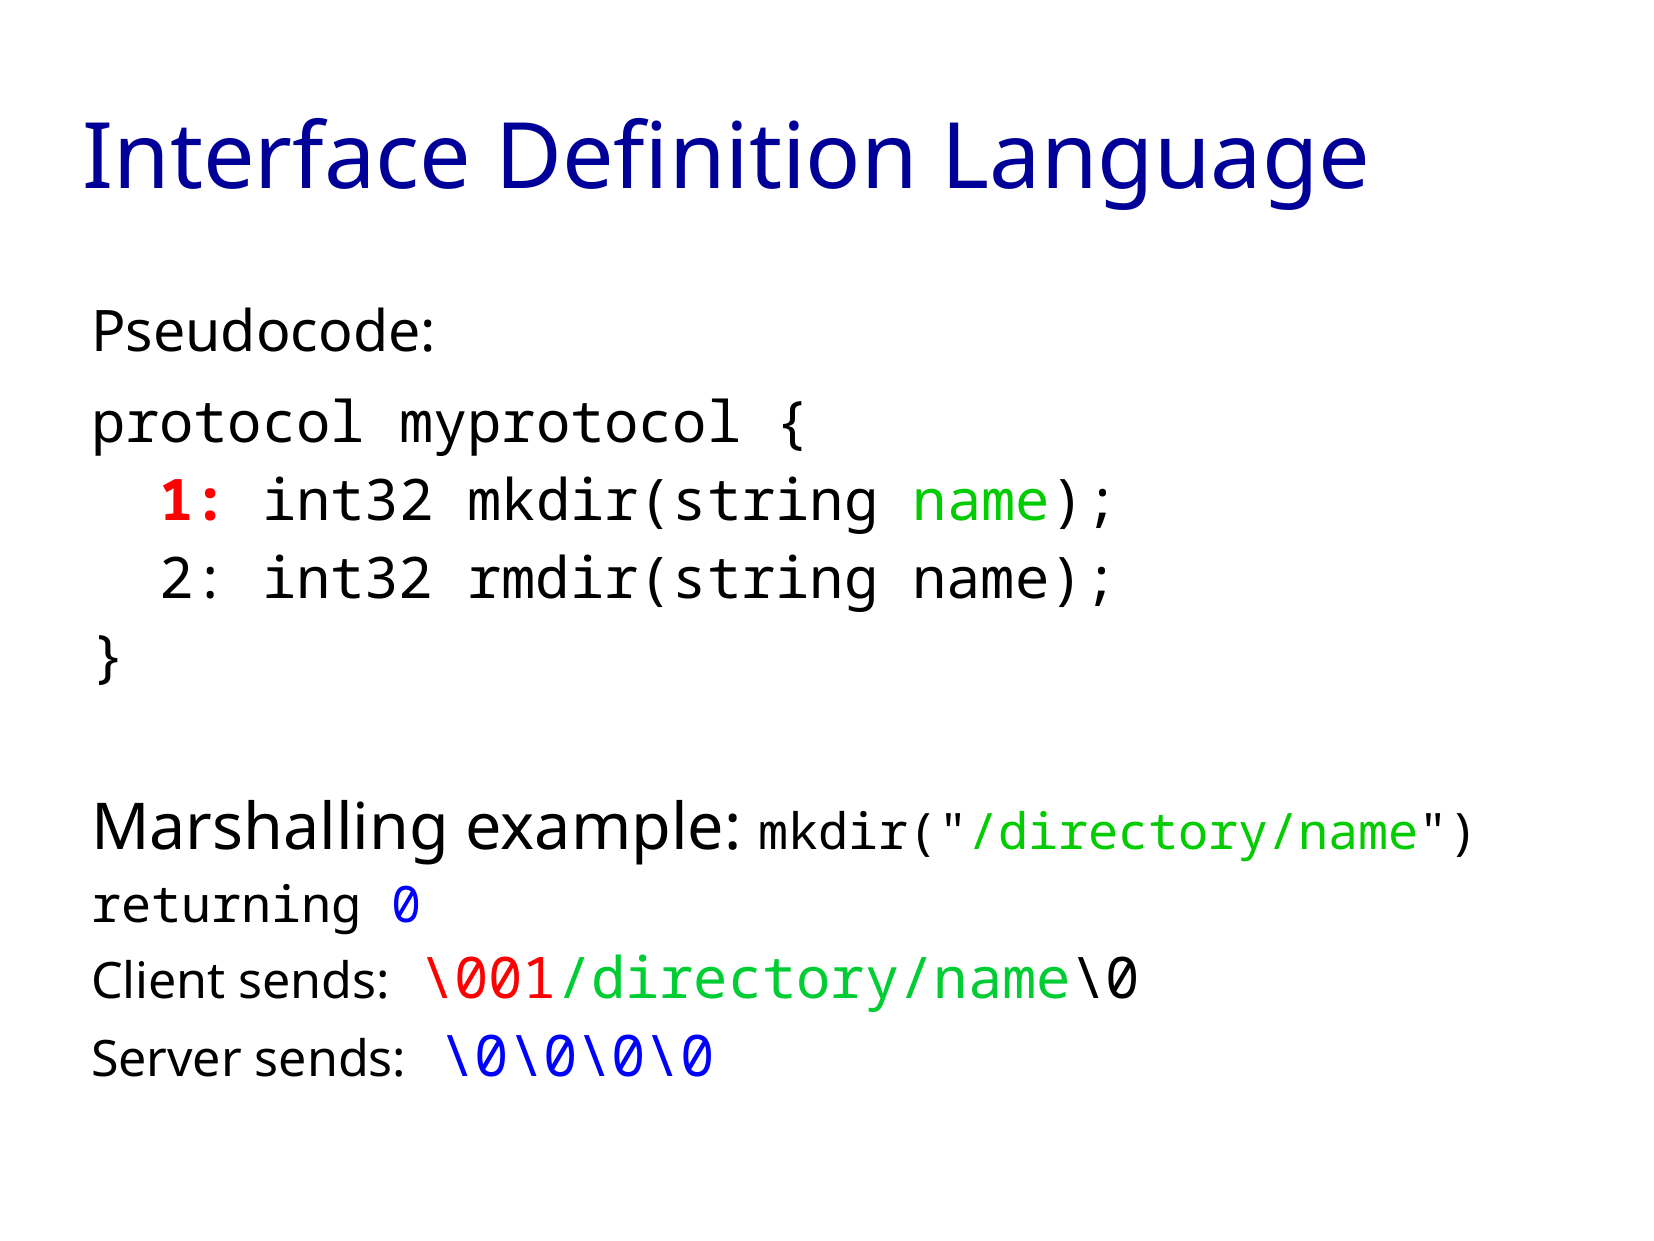

# Interface Definition Language
Pseudocode:
protocol myprotocol {
 1: int32 mkdir(string name);
 2: int32 rmdir(string name);
}
Marshalling example: mkdir("/directory/name") returning 0
Client sends: \001/directory/name\0
Server sends: \0\0\0\0